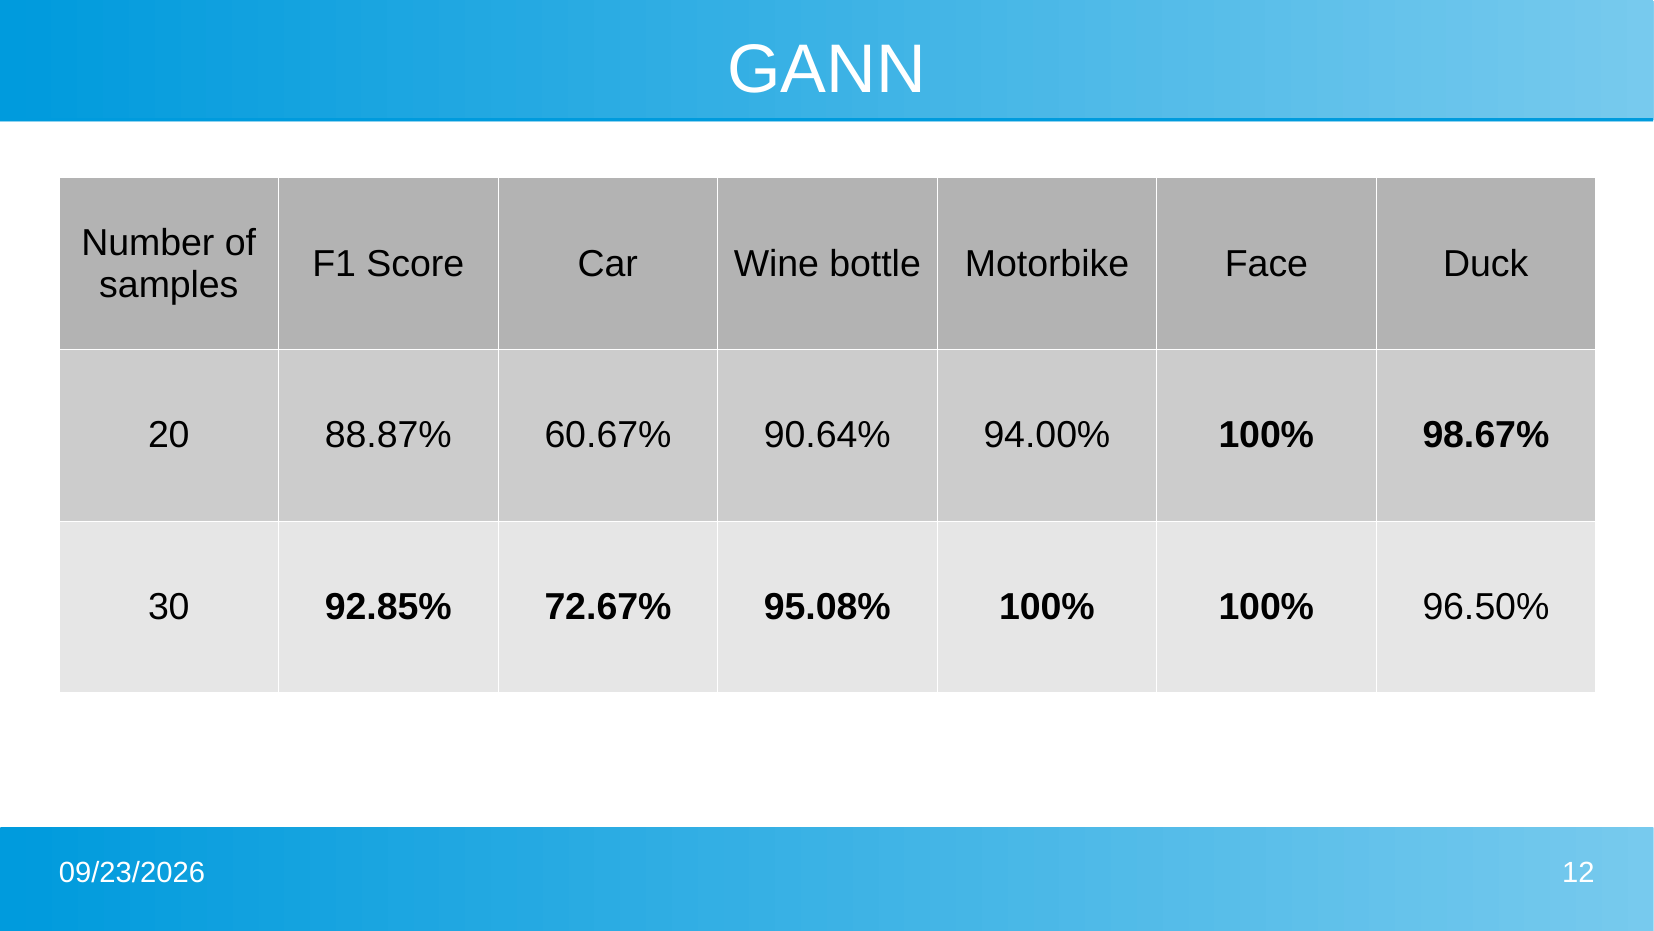

# GANN
| Number of samples | F1 Score | Car | Wine bottle | Motorbike | Face | Duck |
| --- | --- | --- | --- | --- | --- | --- |
| 20 | 88.87% | 60.67% | 90.64% | 94.00% | 100% | 98.67% |
| 30 | 92.85% | 72.67% | 95.08% | 100% | 100% | 96.50% |
12